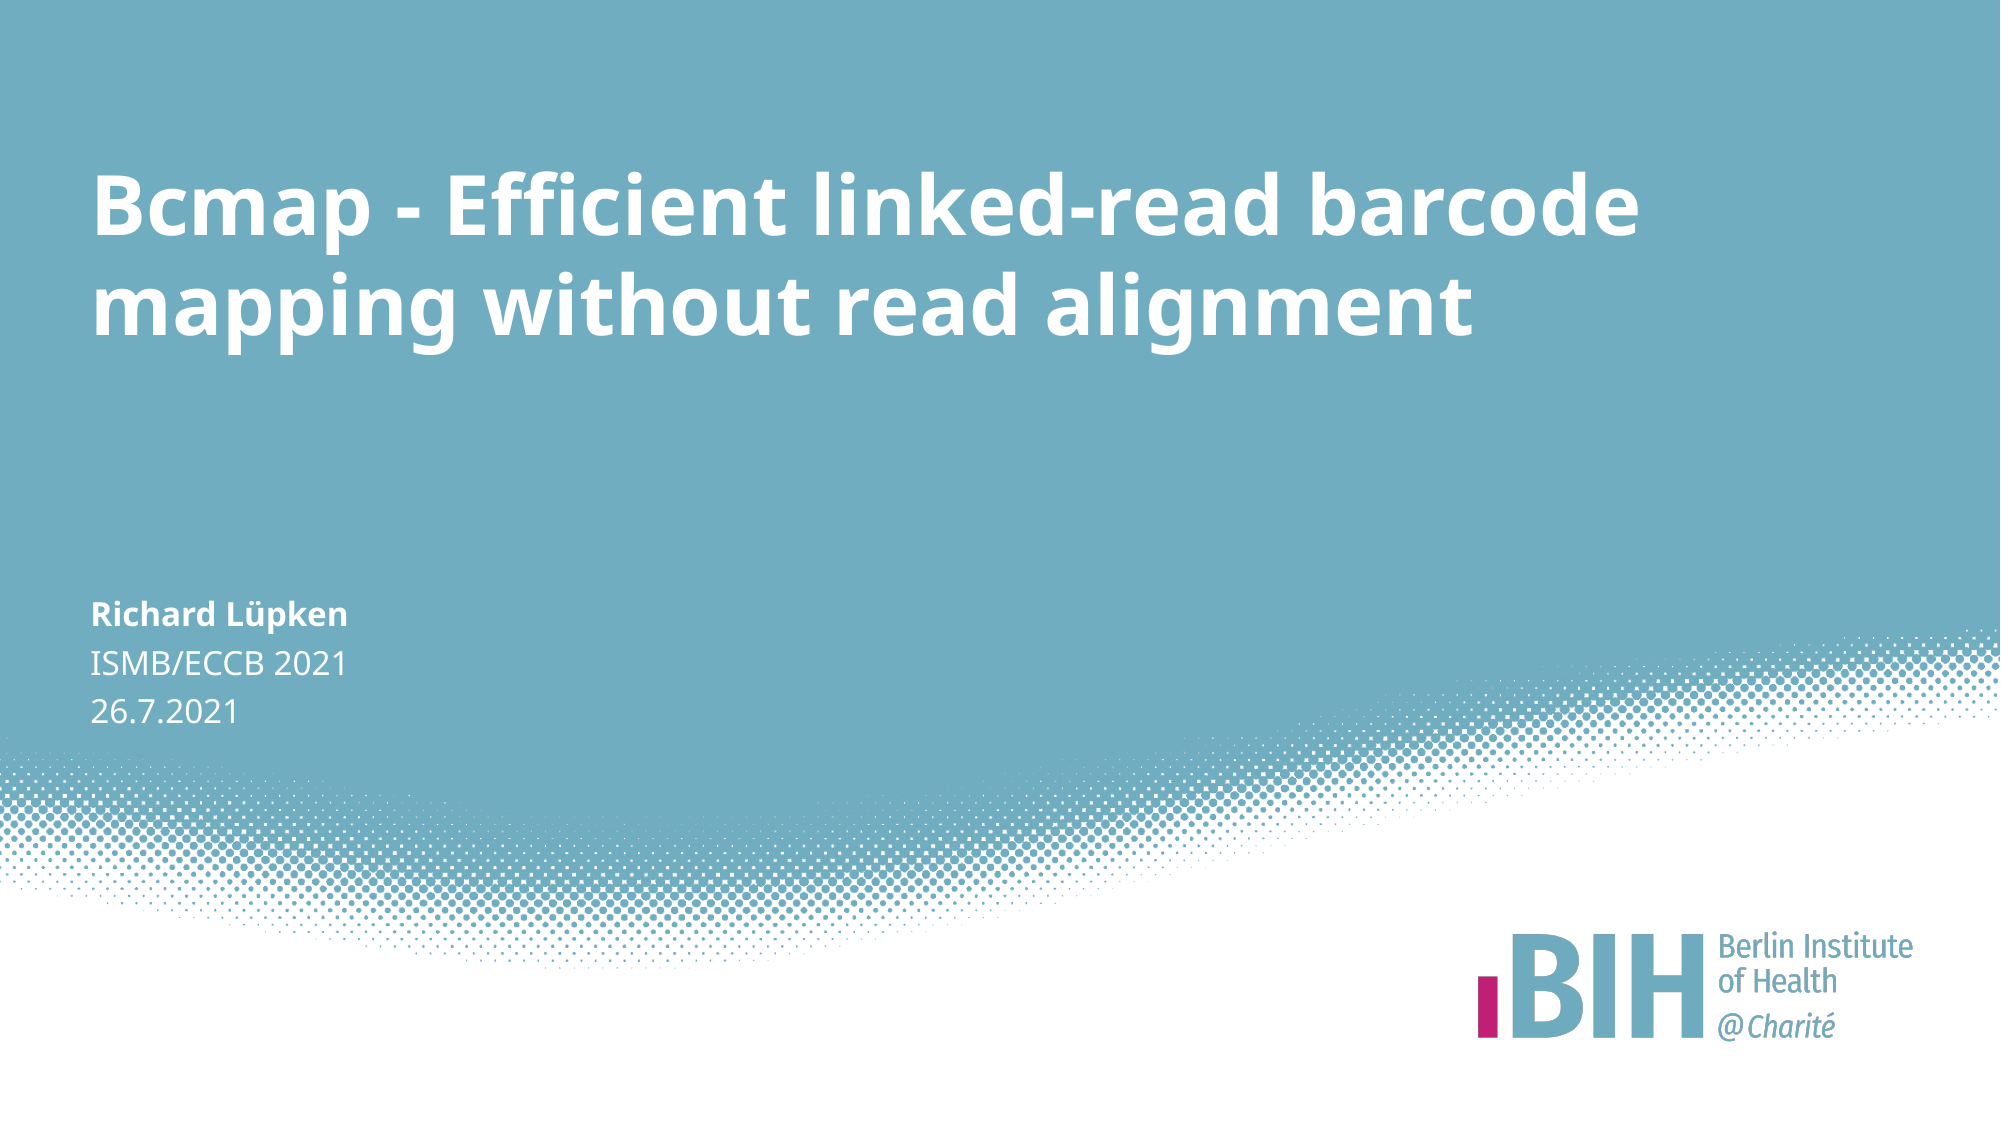

# Bcmap - Efficient linked-read barcode mapping without read alignment
Richard Lüpken
ISMB/ECCB 2021
26.7.2021